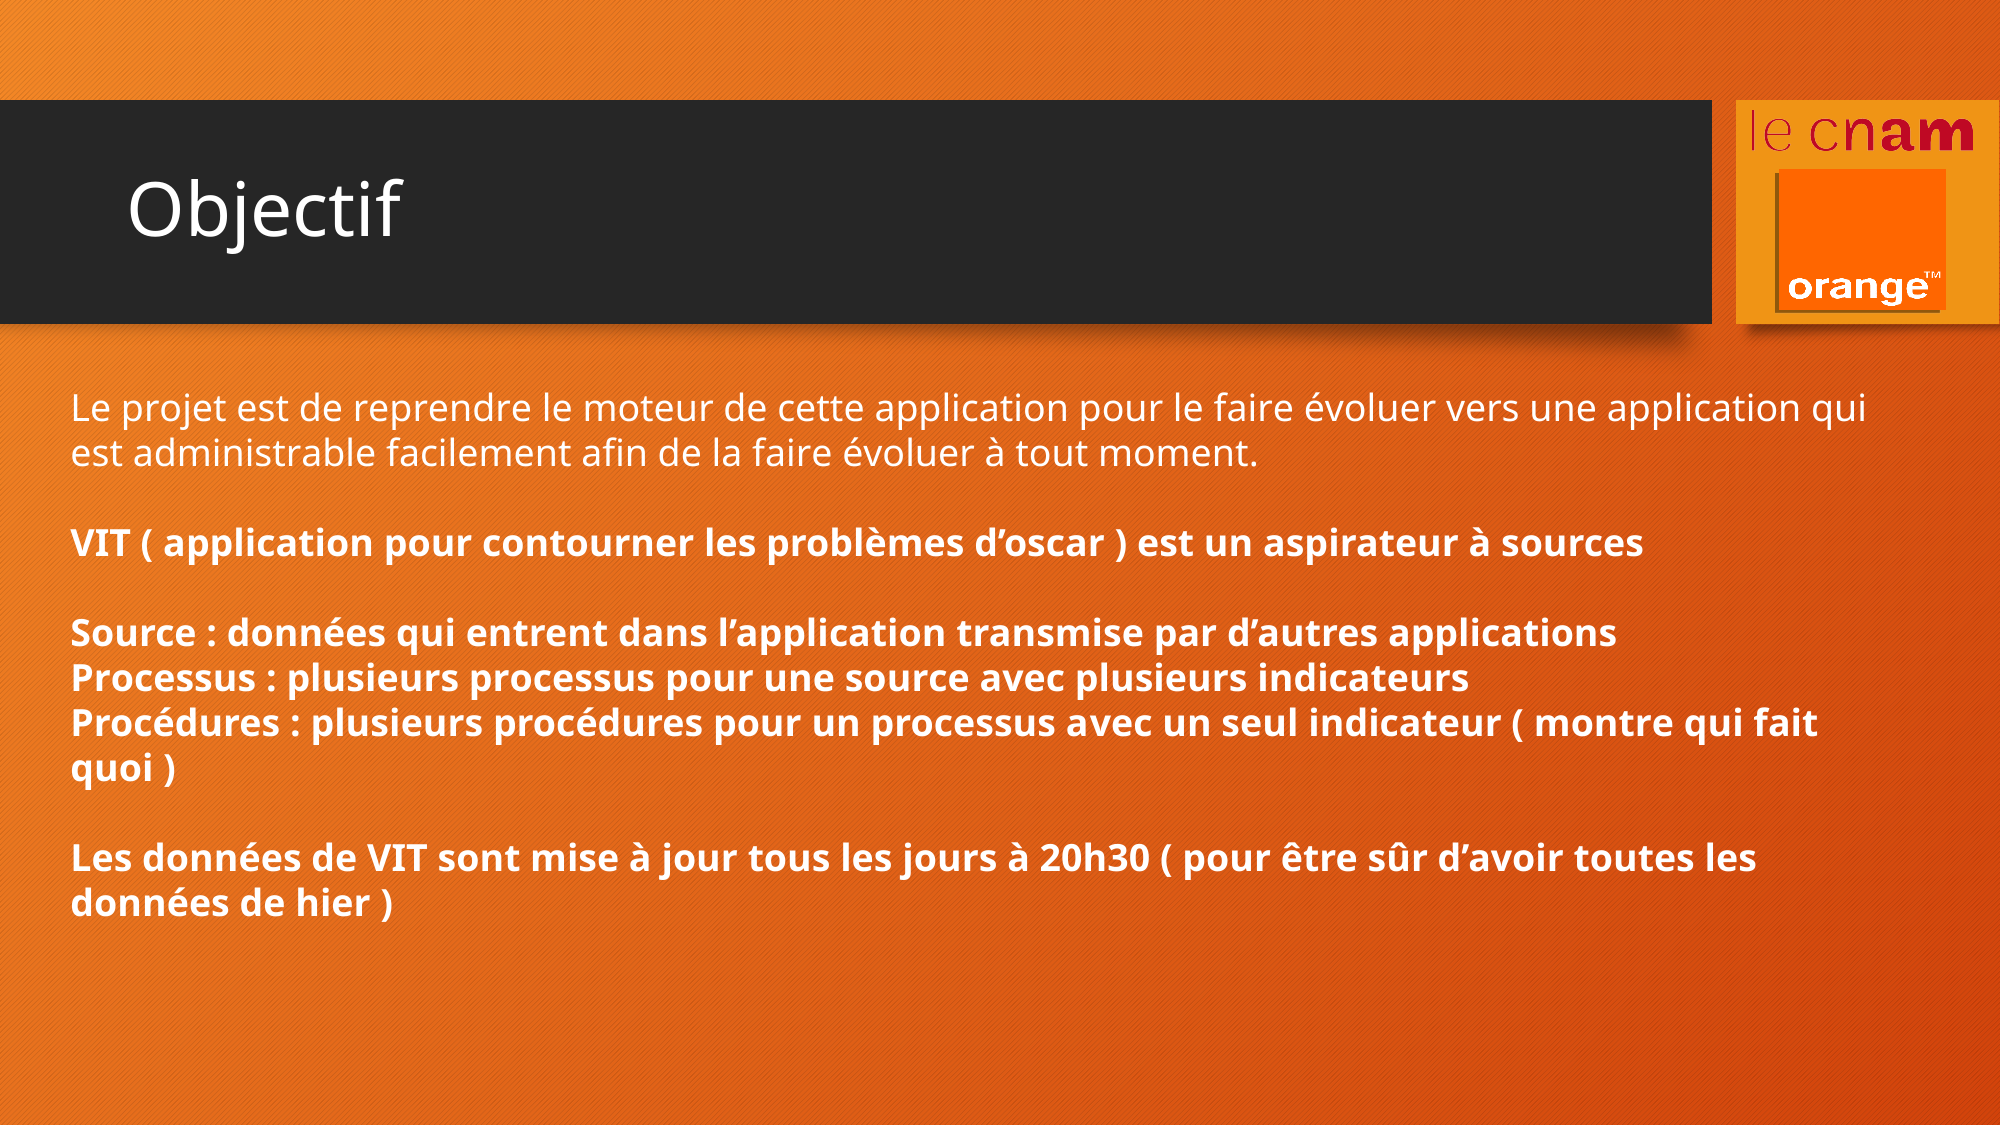

# Objectif
Le projet est de reprendre le moteur de cette application pour le faire évoluer vers une application qui est administrable facilement afin de la faire évoluer à tout moment.
VIT ( application pour contourner les problèmes d’oscar ) est un aspirateur à sources
Source : données qui entrent dans l’application transmise par d’autres applications
Processus : plusieurs processus pour une source avec plusieurs indicateurs
Procédures : plusieurs procédures pour un processus avec un seul indicateur ( montre qui fait quoi )
Les données de VIT sont mise à jour tous les jours à 20h30 ( pour être sûr d’avoir toutes les données de hier )